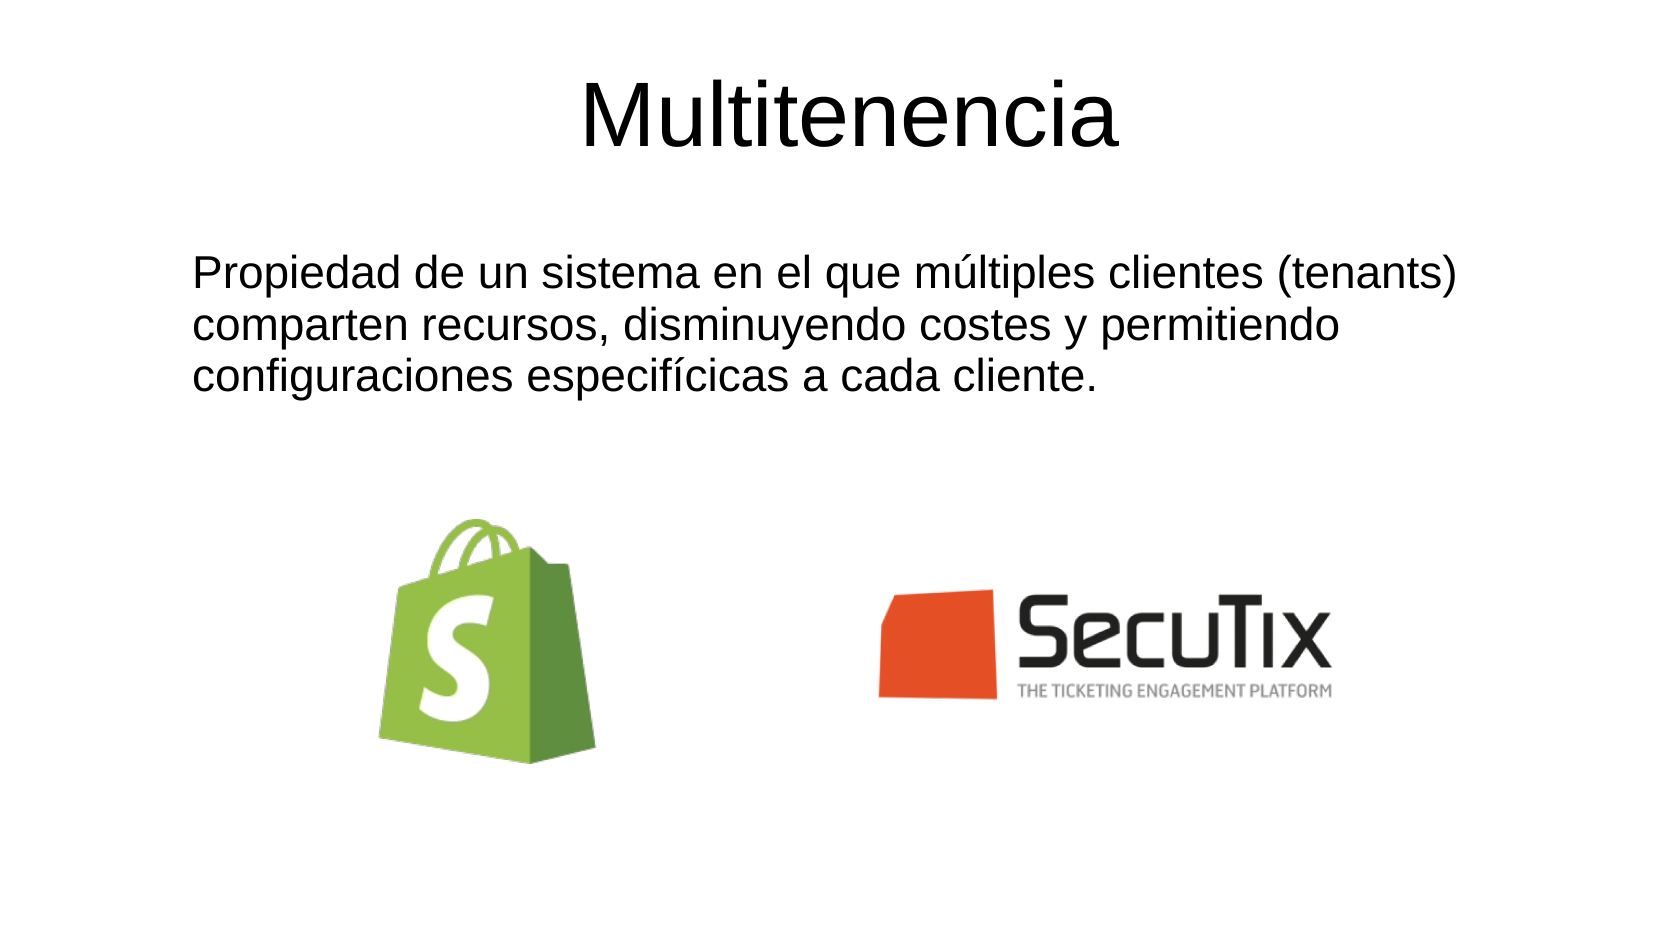

# Multitenencia
Propiedad de un sistema en el que múltiples clientes (tenants) comparten recursos, disminuyendo costes y permitiendo configuraciones especifícicas a cada cliente.